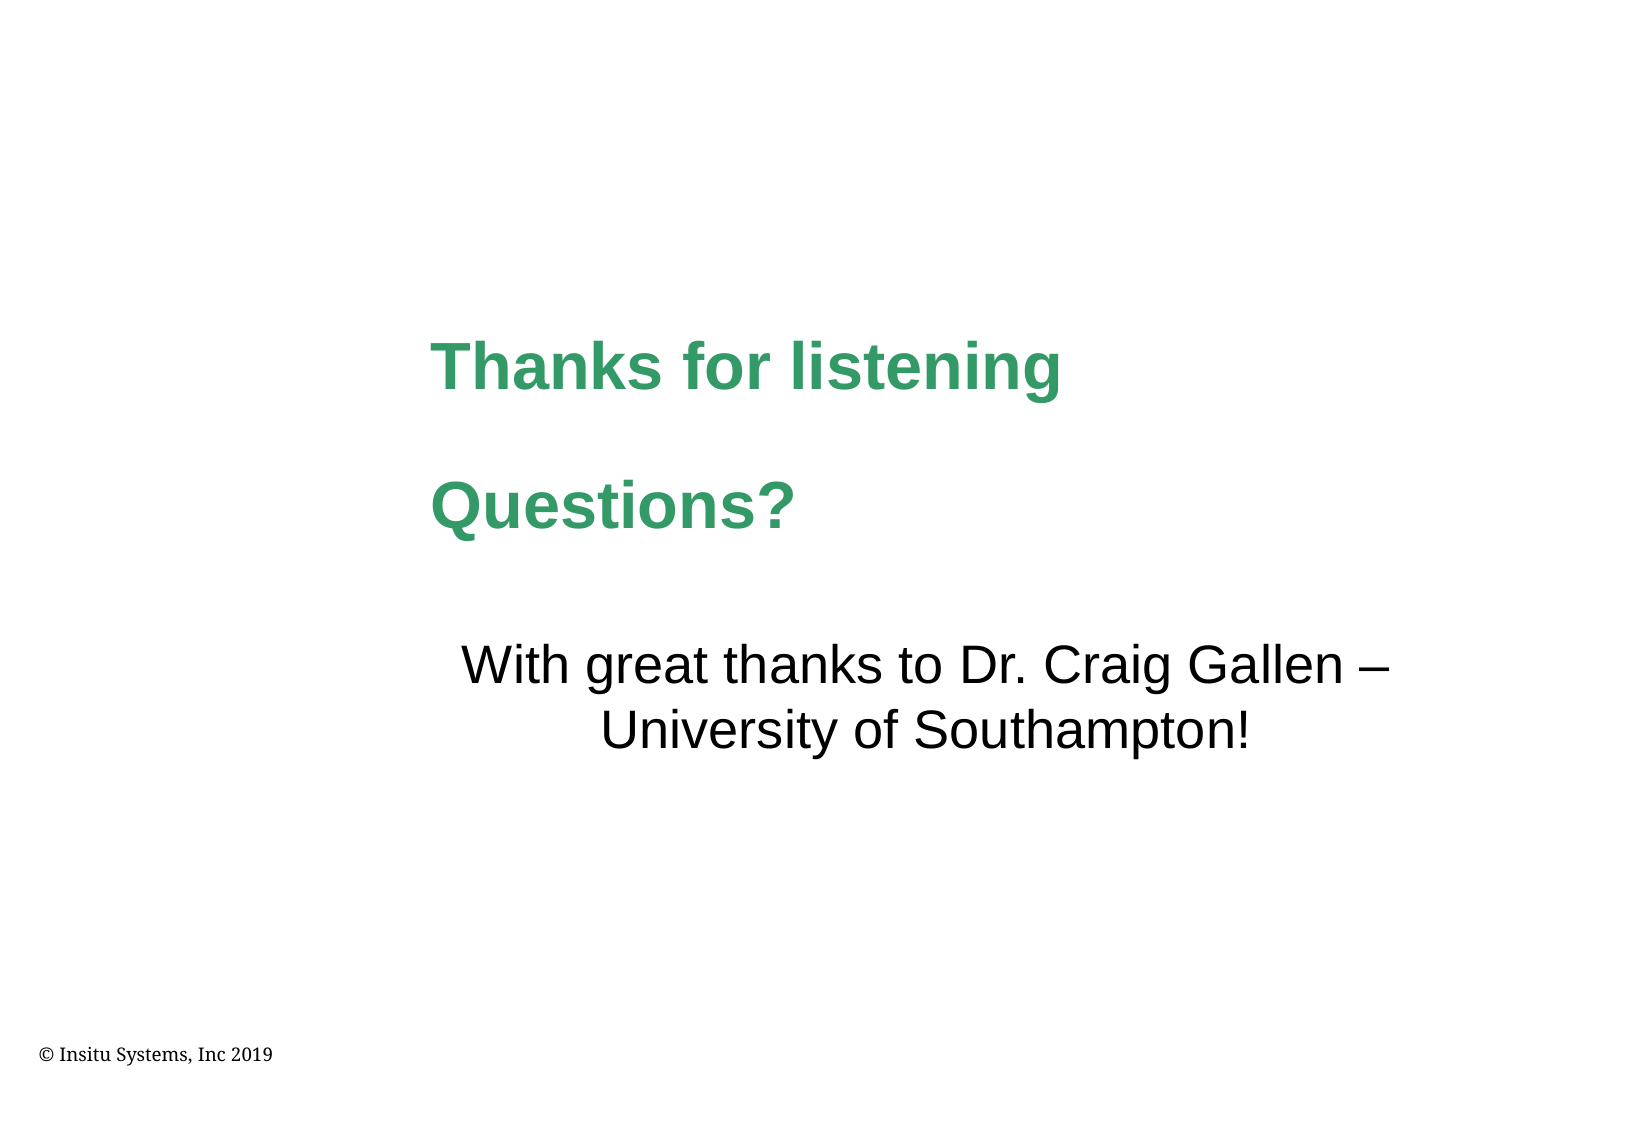

# Thanks for listening Questions?
With great thanks to Dr. Craig Gallen – University of Southampton!